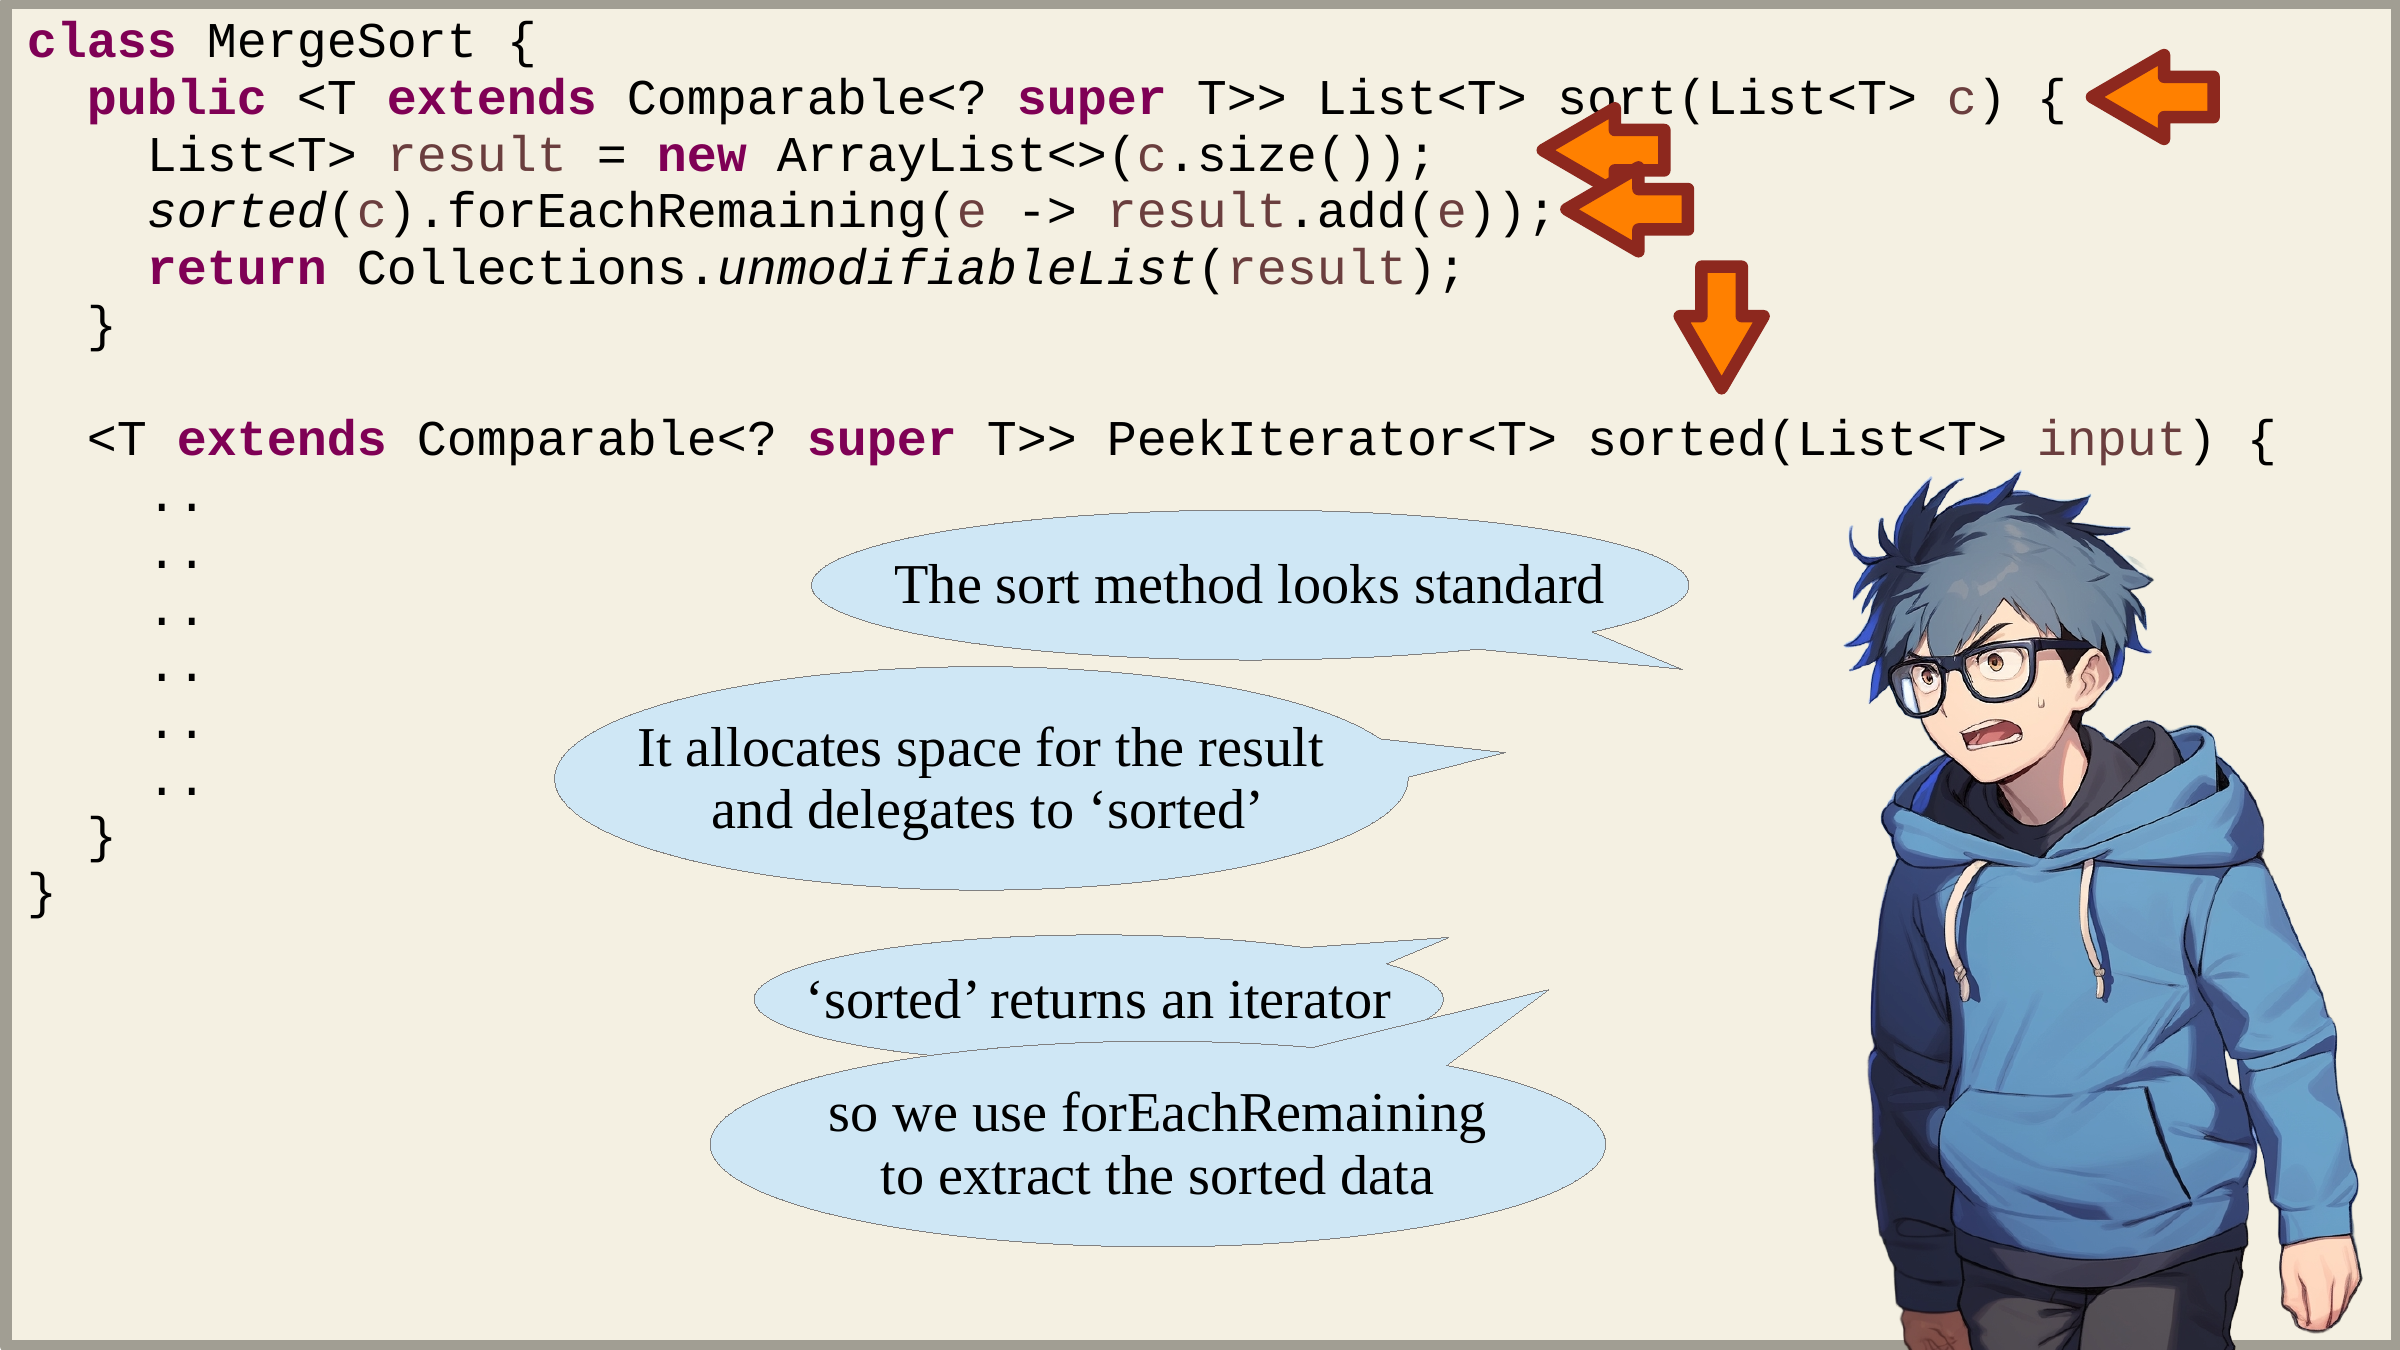

class MergeSort {
 public <T extends Comparable<? super T>> List<T> sort(List<T> c) {
 List<T> result = new ArrayList<>(c.size());
 sorted(c).forEachRemaining(e -> result.add(e));
 return Collections.unmodifiableList(result);
 }
 <T extends Comparable<? super T>> PeekIterator<T> sorted(List<T> input) {
 ..
 ..
 ..
 ..
 ..
 ..
 }
}
The sort method looks standard
It allocates space for the result
 and delegates to ‘sorted’
‘sorted’ returns an iterator
so we use forEachRemaining
to extract the sorted data